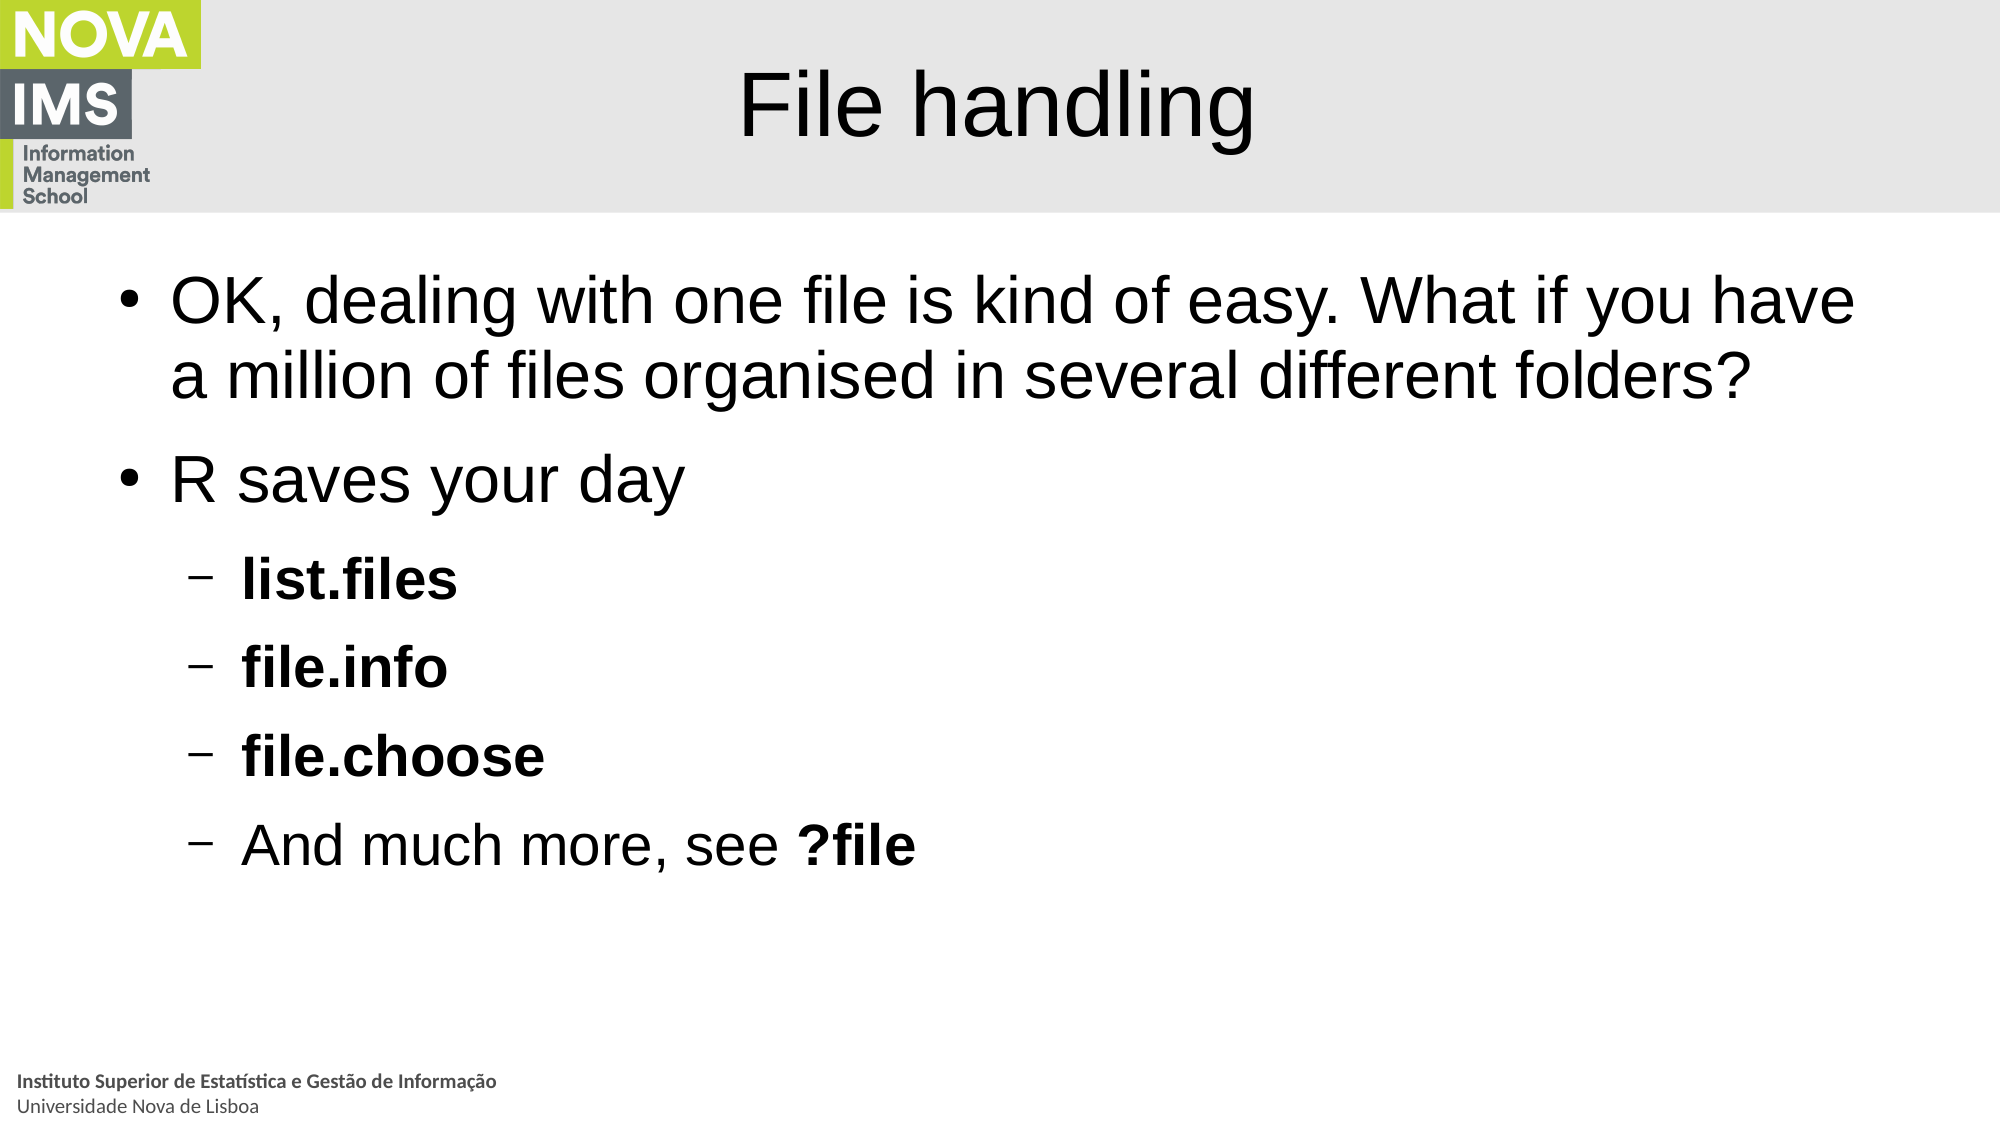

# File handling
OK, dealing with one file is kind of easy. What if you have a million of files organised in several different folders?
R saves your day
list.files
file.info
file.choose
And much more, see ?file